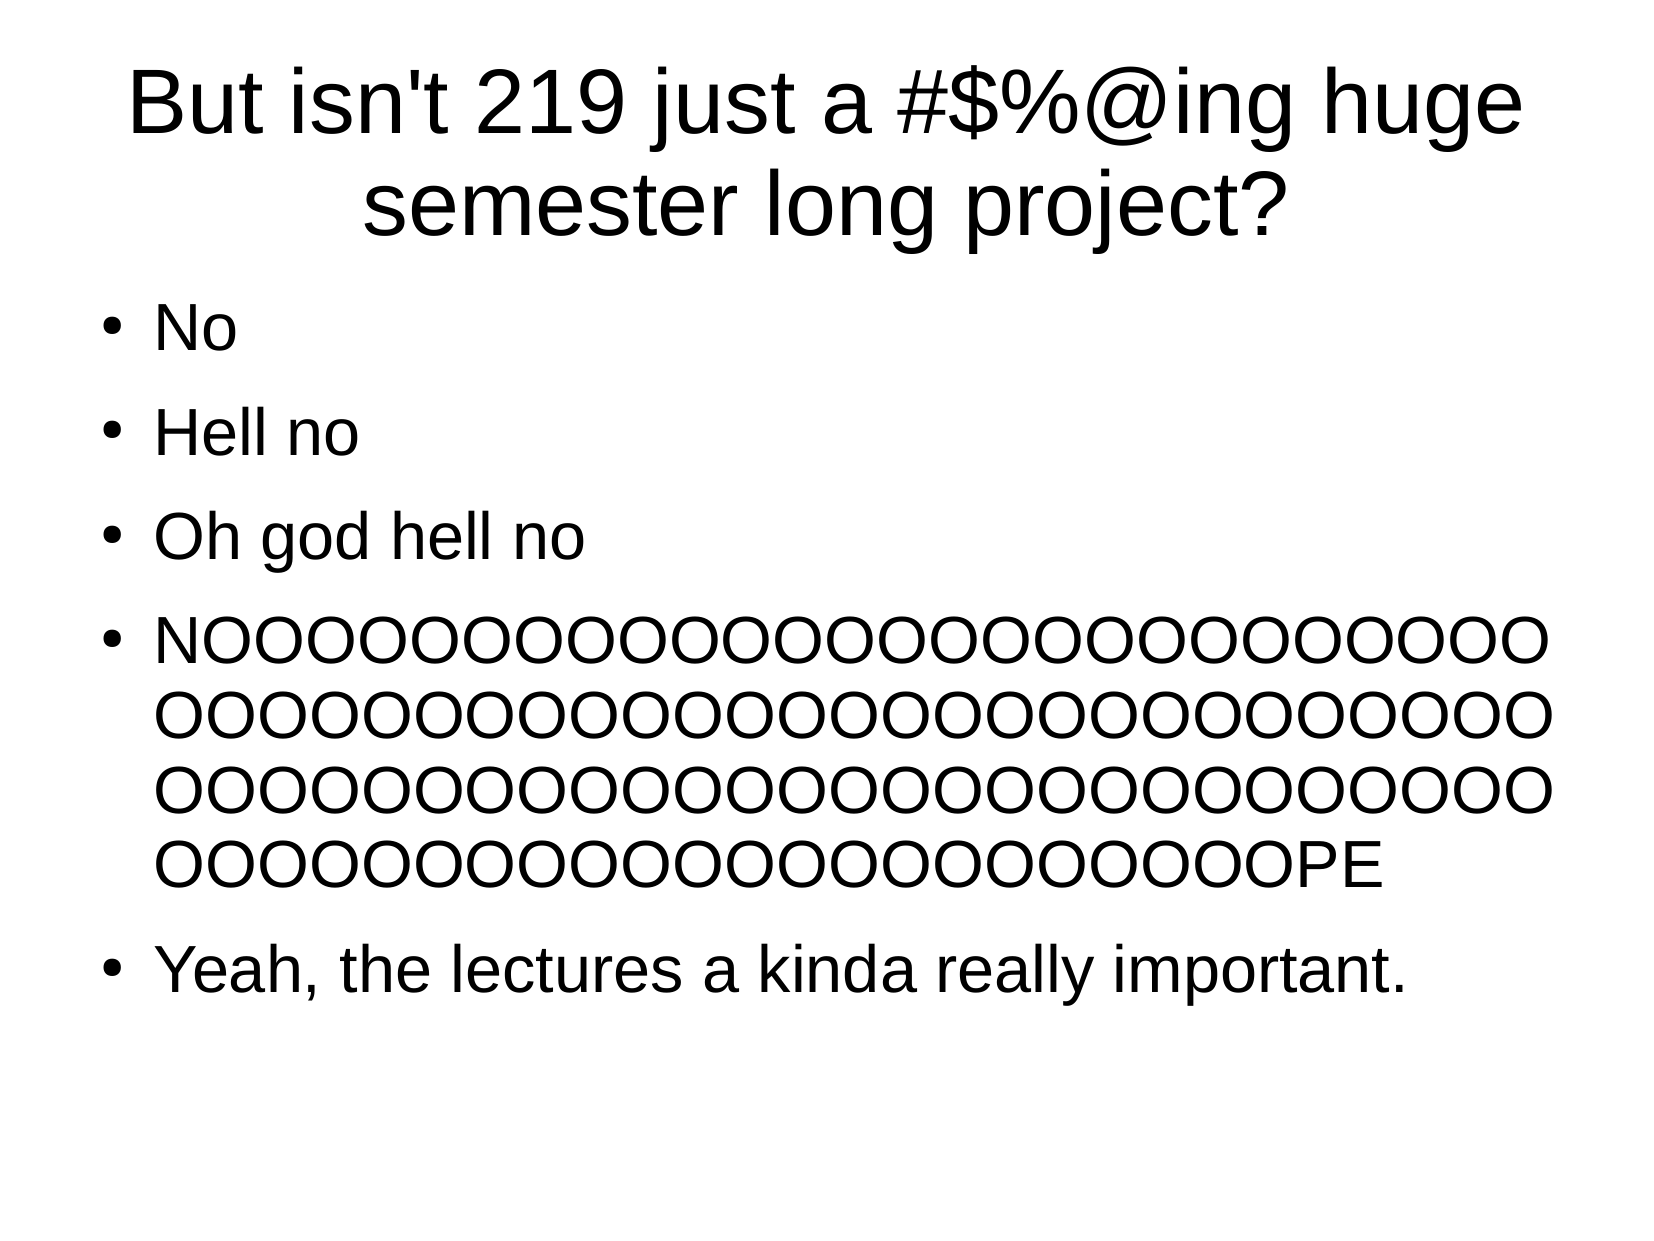

# But isn't 219 just a #$%@ing huge semester long project?
No
Hell no
Oh god hell no
NOOOOOOOOOOOOOOOOOOOOOOOOOOOOOOOOOOOOOOOOOOOOOOOOOOOOOOOOOOOOOOOOOOOOOOOOOOOOOOOOOOOOOOOOOOOOOOOOOOOOOOPE
Yeah, the lectures a kinda really important.